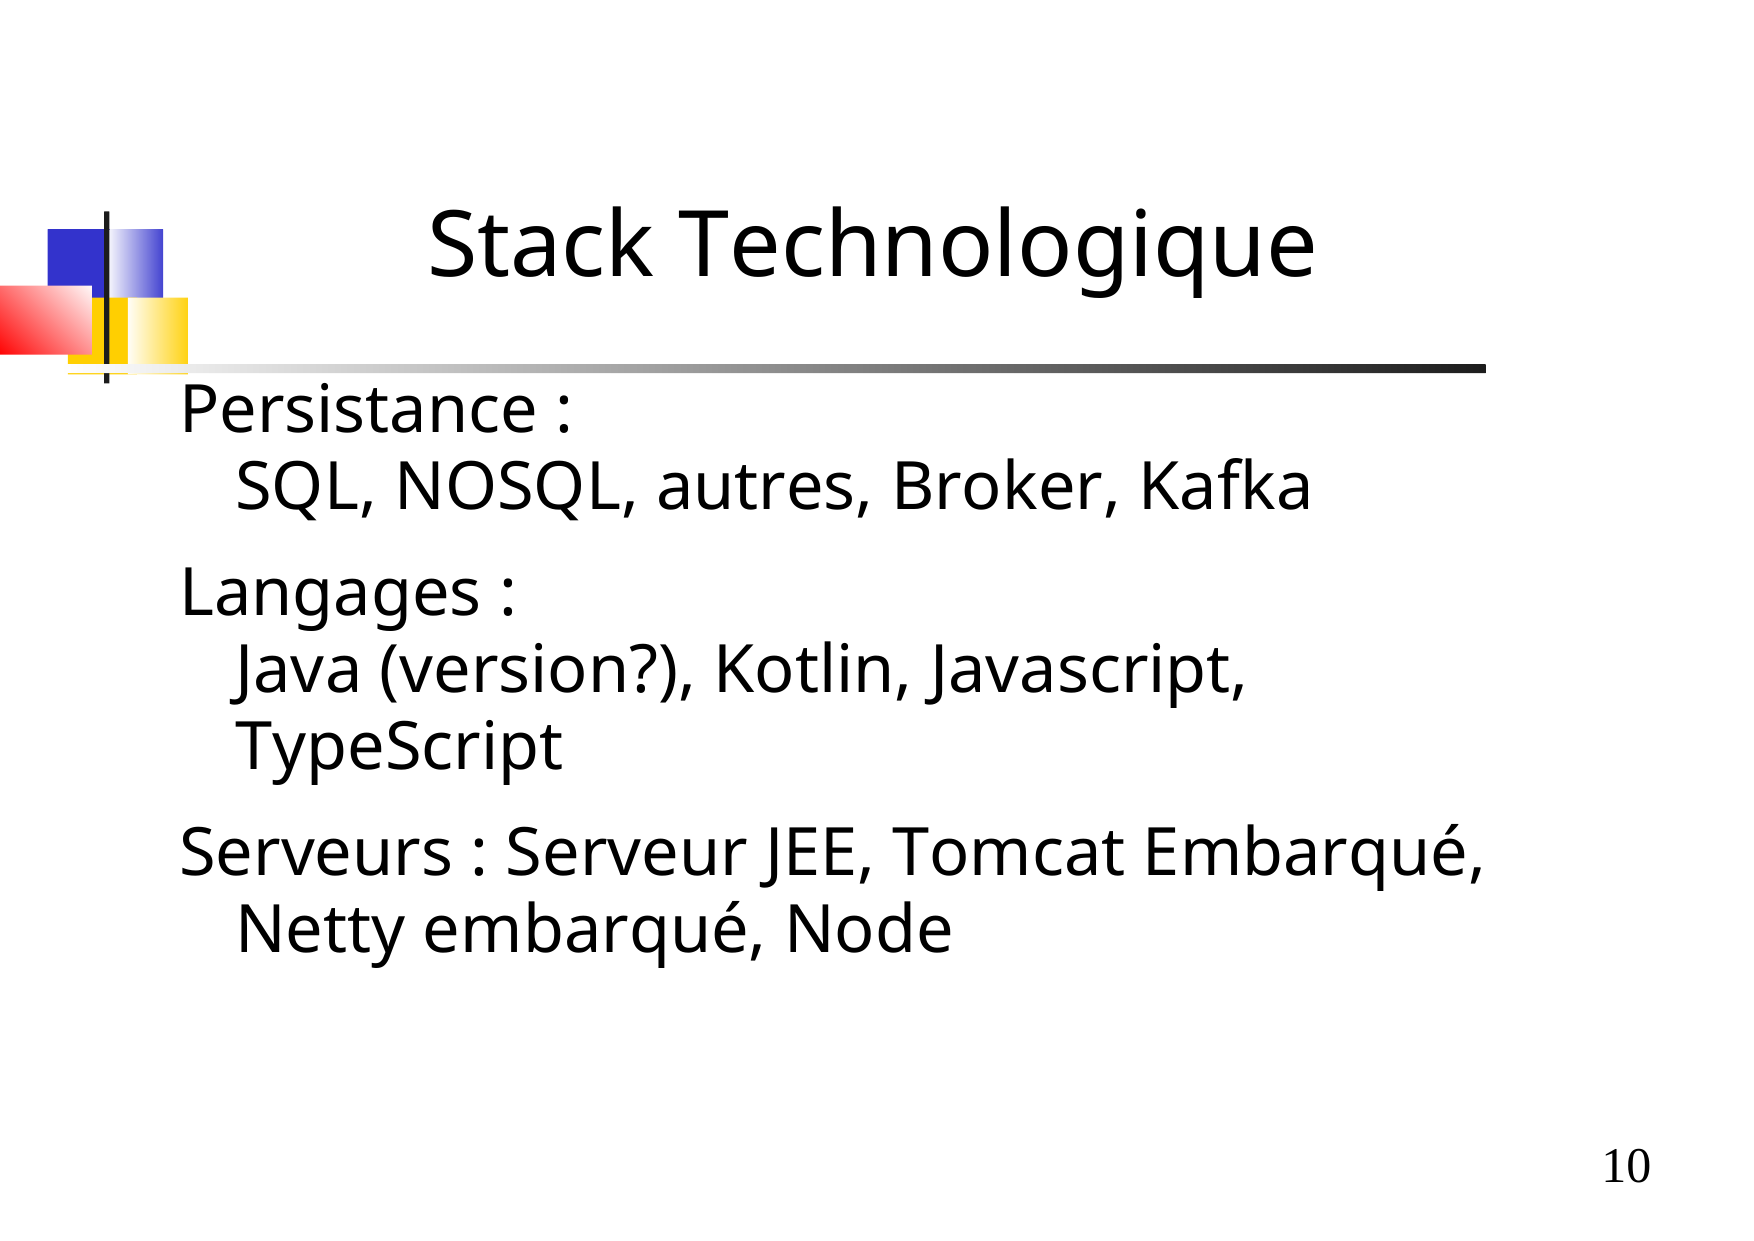

# Stack Technologique
Persistance :
SQL, NOSQL, autres, Broker, Kafka
Langages :
Java (version?), Kotlin, Javascript, TypeScript
Serveurs : Serveur JEE, Tomcat Embarqué, Netty embarqué, Node